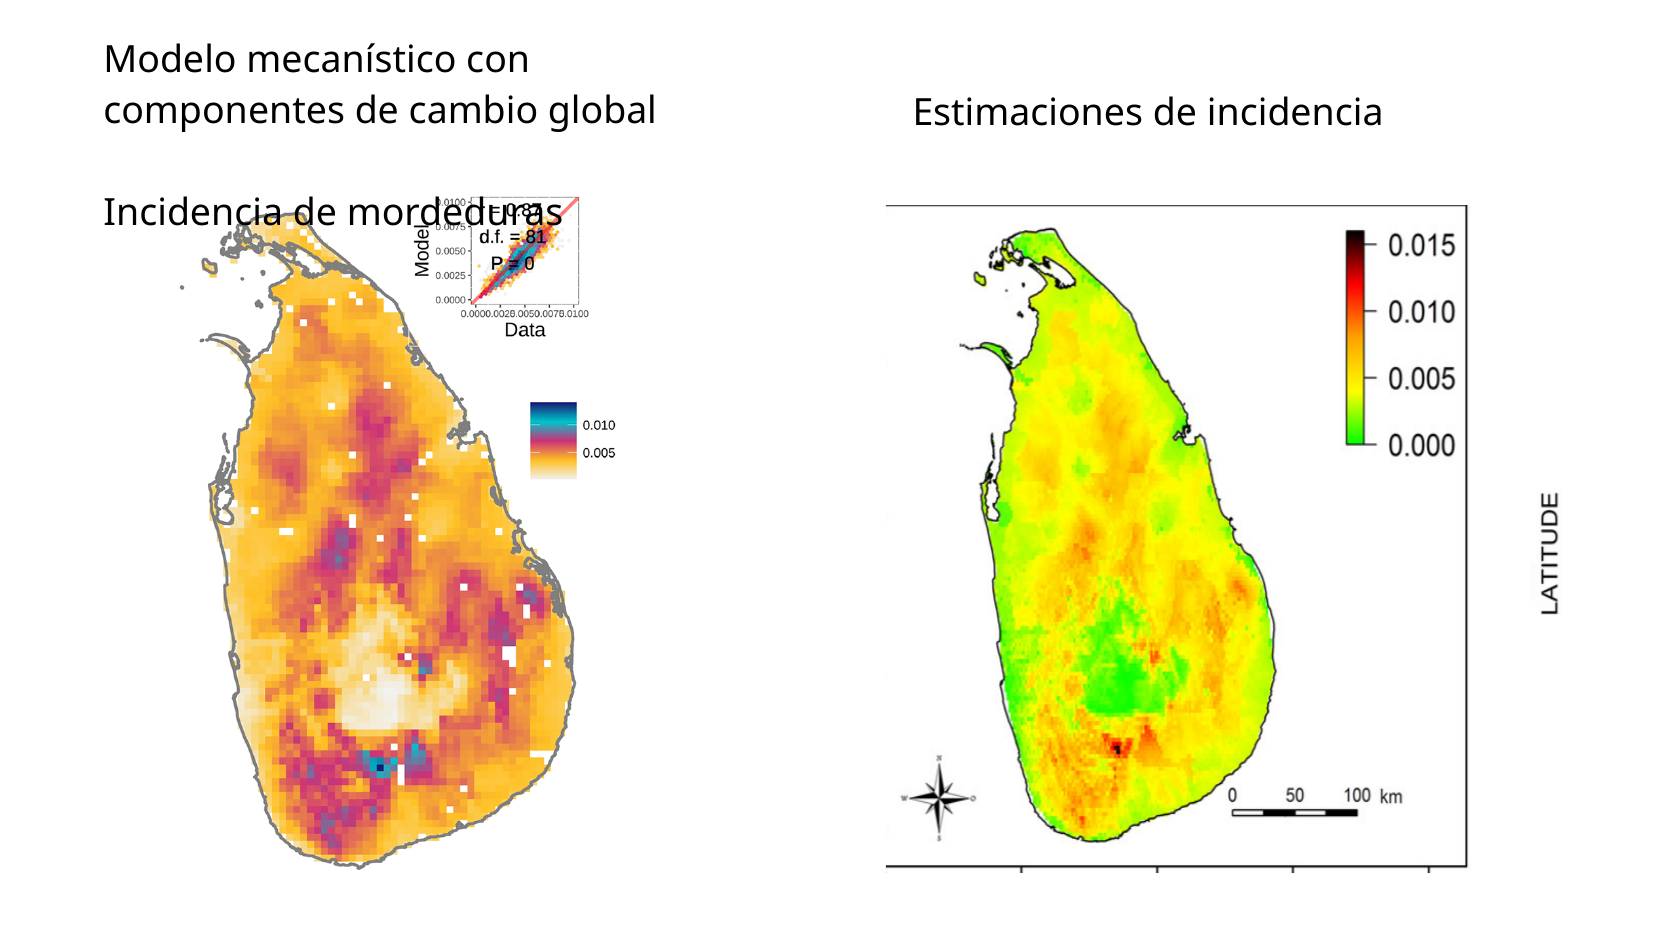

Modelo mecanístico con
componentes de cambio global
Incidencia de mordeduras
Estimaciones de incidencia